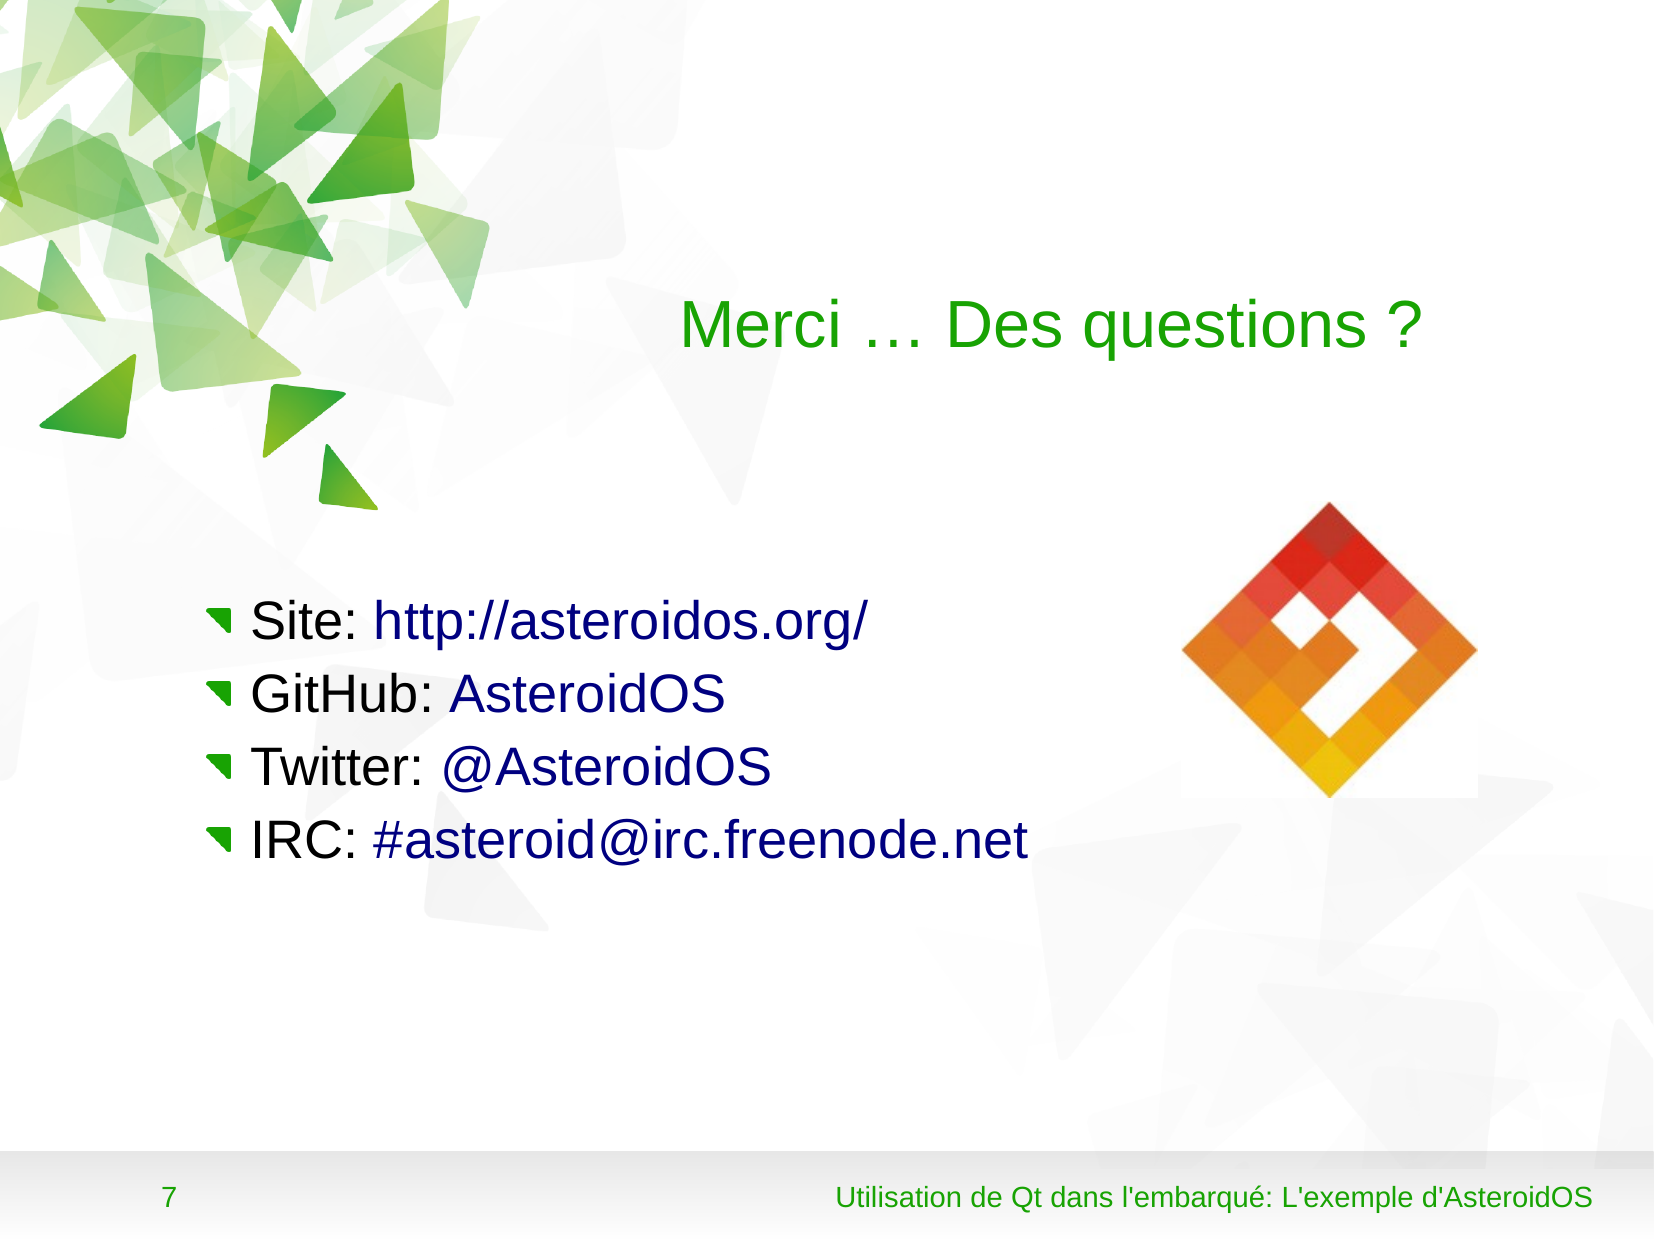

# Merci … Des questions ?
Site: http://asteroidos.org/
GitHub: AsteroidOS
Twitter: @AsteroidOS
IRC: #asteroid@irc.freenode.net
7
Utilisation de Qt dans l'embarqué: L'exemple d'AsteroidOS